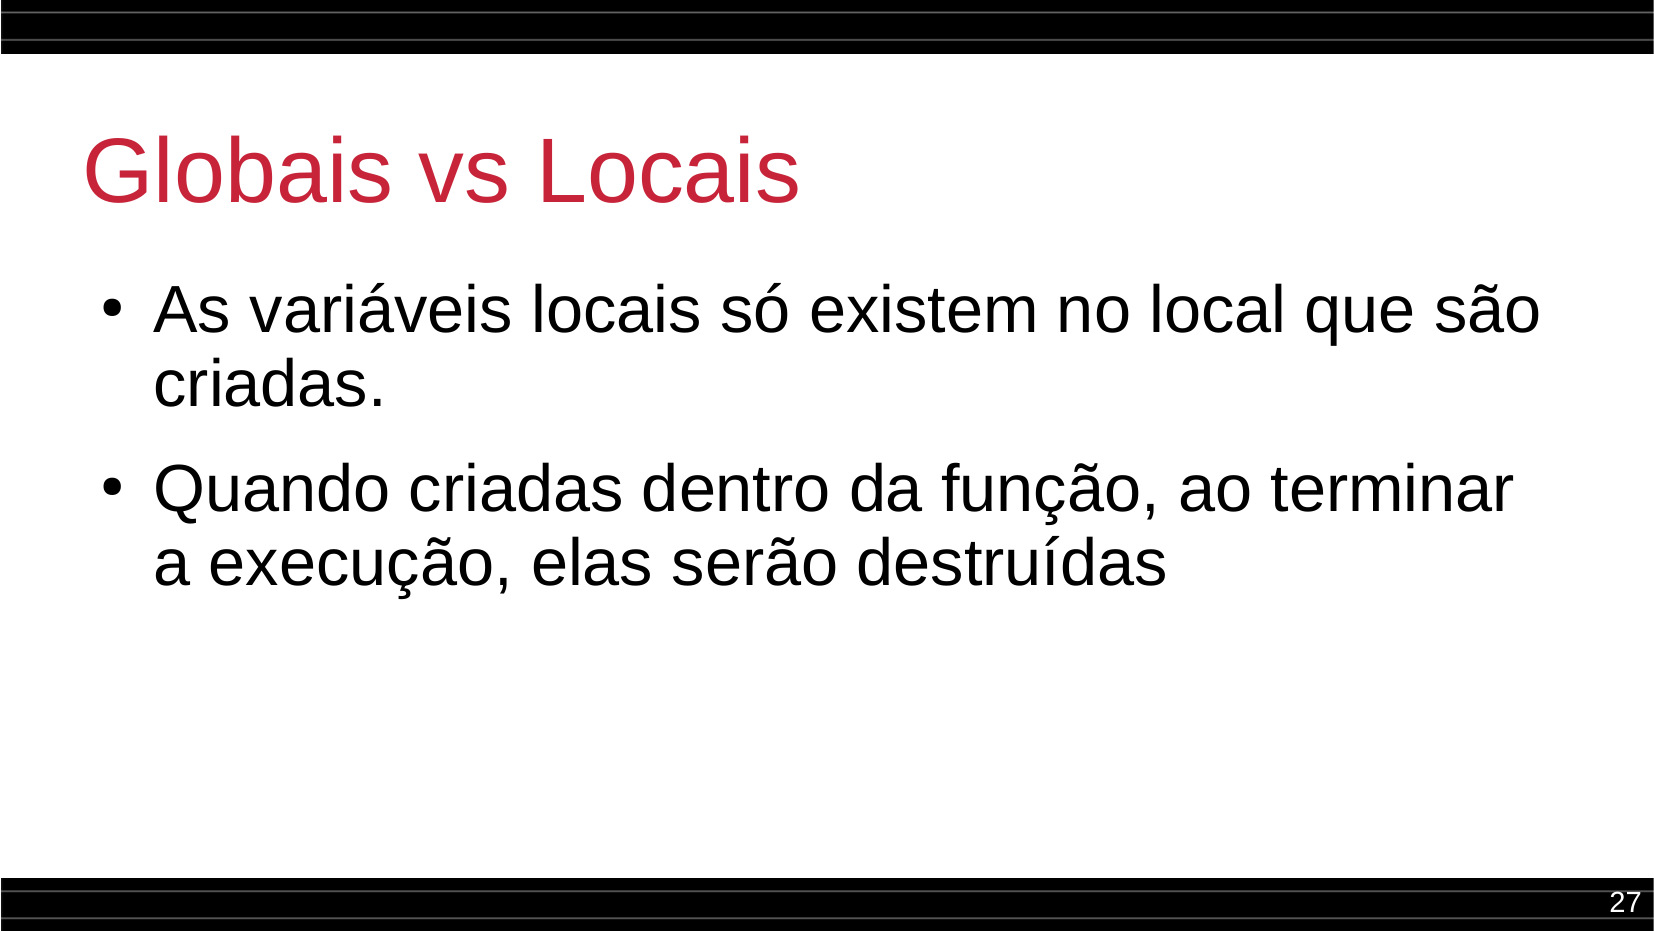

# Globais vs Locais
As variáveis locais só existem no local que são criadas.
Quando criadas dentro da função, ao terminar a execução, elas serão destruídas